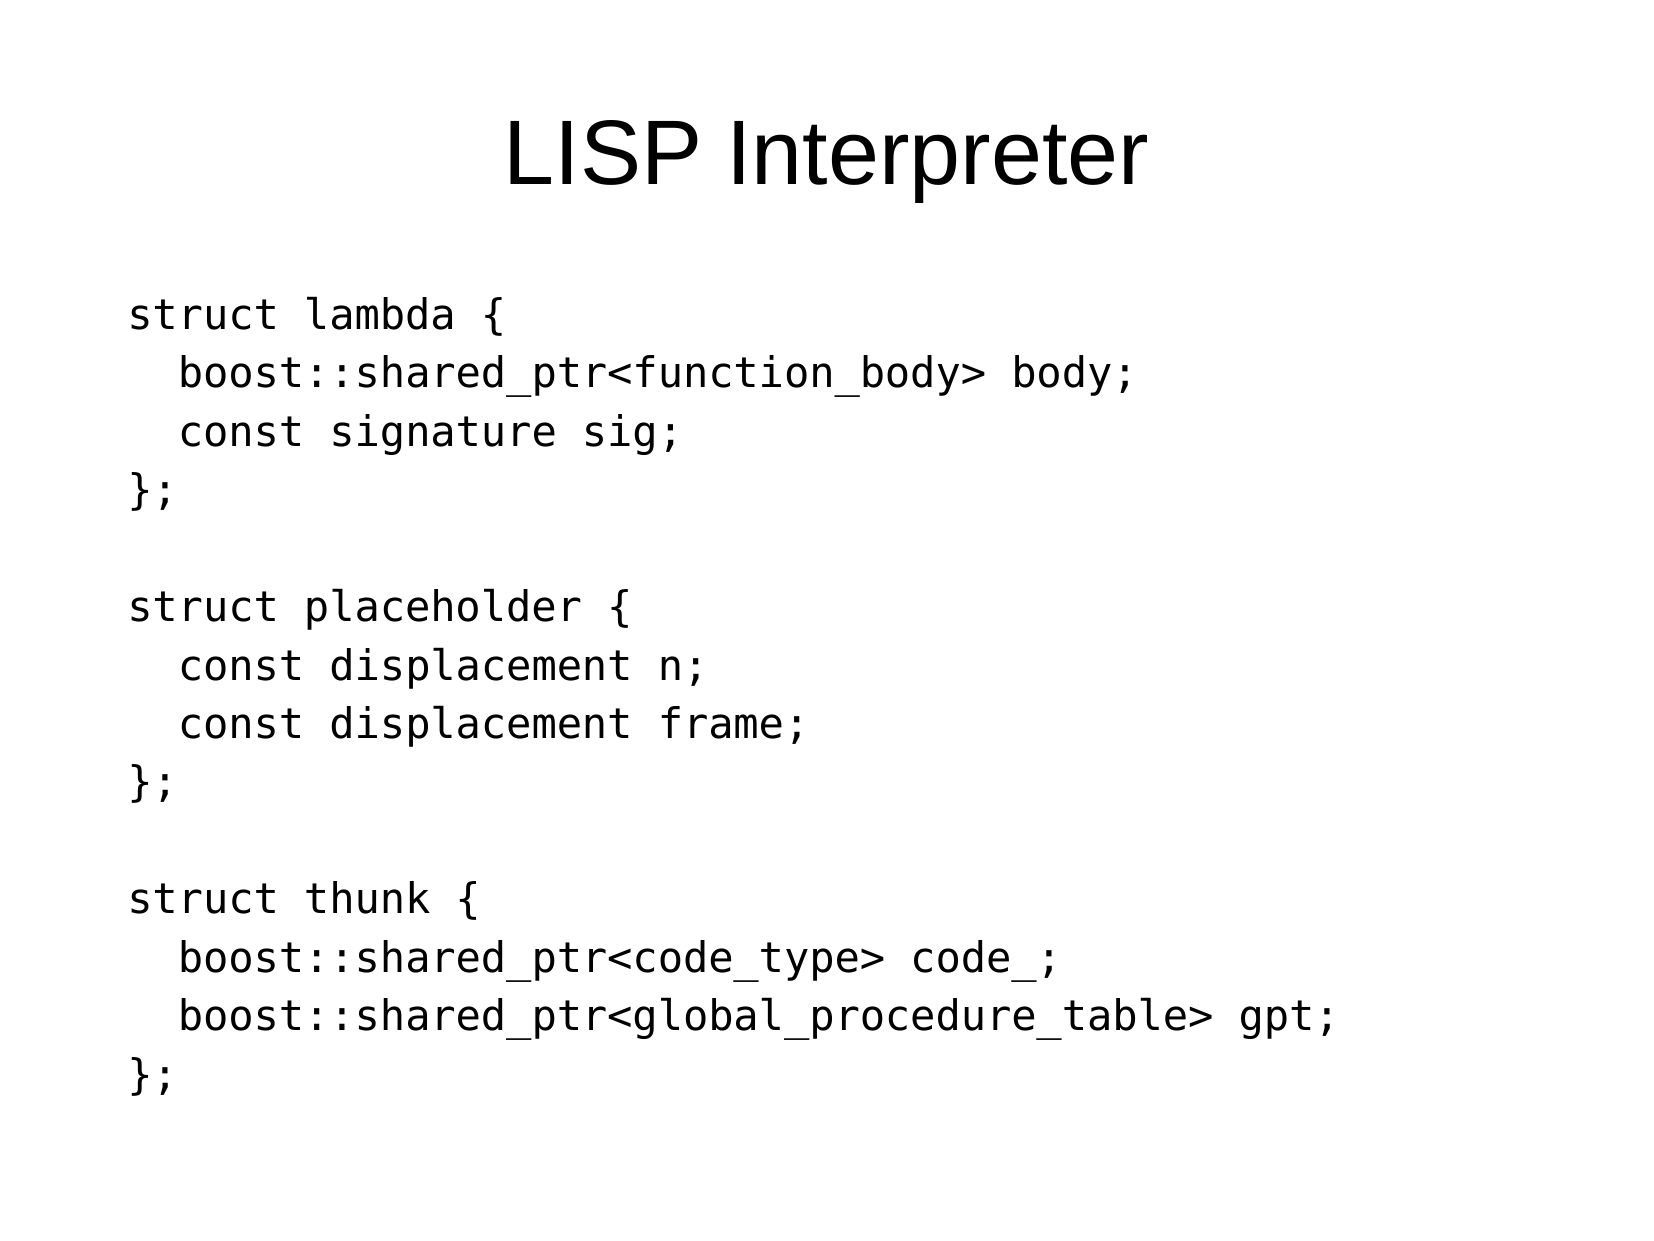

# LISP Interpreter
struct lambda {
 boost::shared_ptr<function_body> body;
 const signature sig;
};
struct placeholder {
 const displacement n;
 const displacement frame;
};
struct thunk {
 boost::shared_ptr<code_type> code_;
 boost::shared_ptr<global_procedure_table> gpt;
};